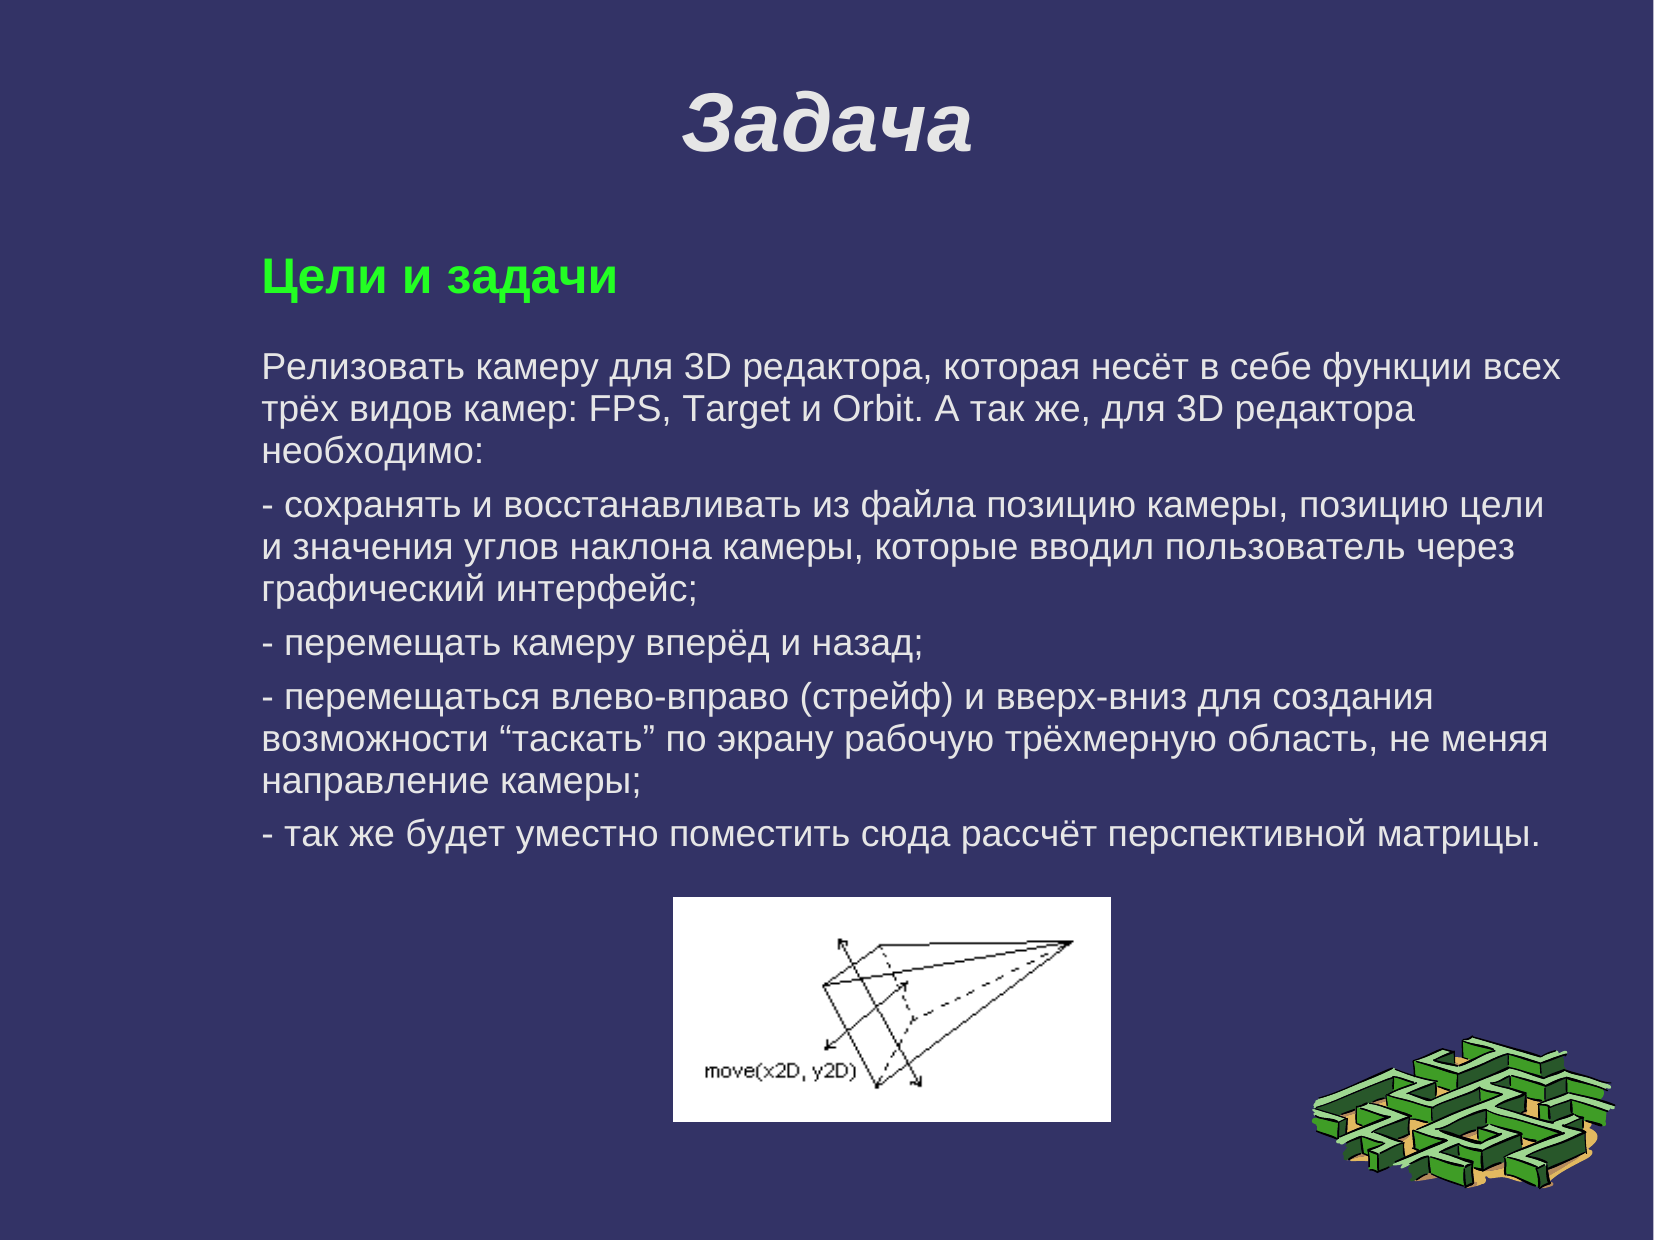

# Задача
Цели и задачи
Релизовать камеру для 3D редактора, которая несёт в себе функции всех трёх видов камер: FPS, Target и Orbit. А так же, для 3D редактора необходимо:
- сохранять и восстанавливать из файла позицию камеры, позицию цели и значения углов наклона камеры, которые вводил пользователь через графический интерфейс;
- перемещать камеру вперёд и назад;
- перемещаться влево-вправо (стрейф) и вверх-вниз для создания возможности “таскать” по экрану рабочую трёхмерную область, не меняя направление камеры;
- так же будет уместно поместить сюда рассчёт перспективной матрицы.